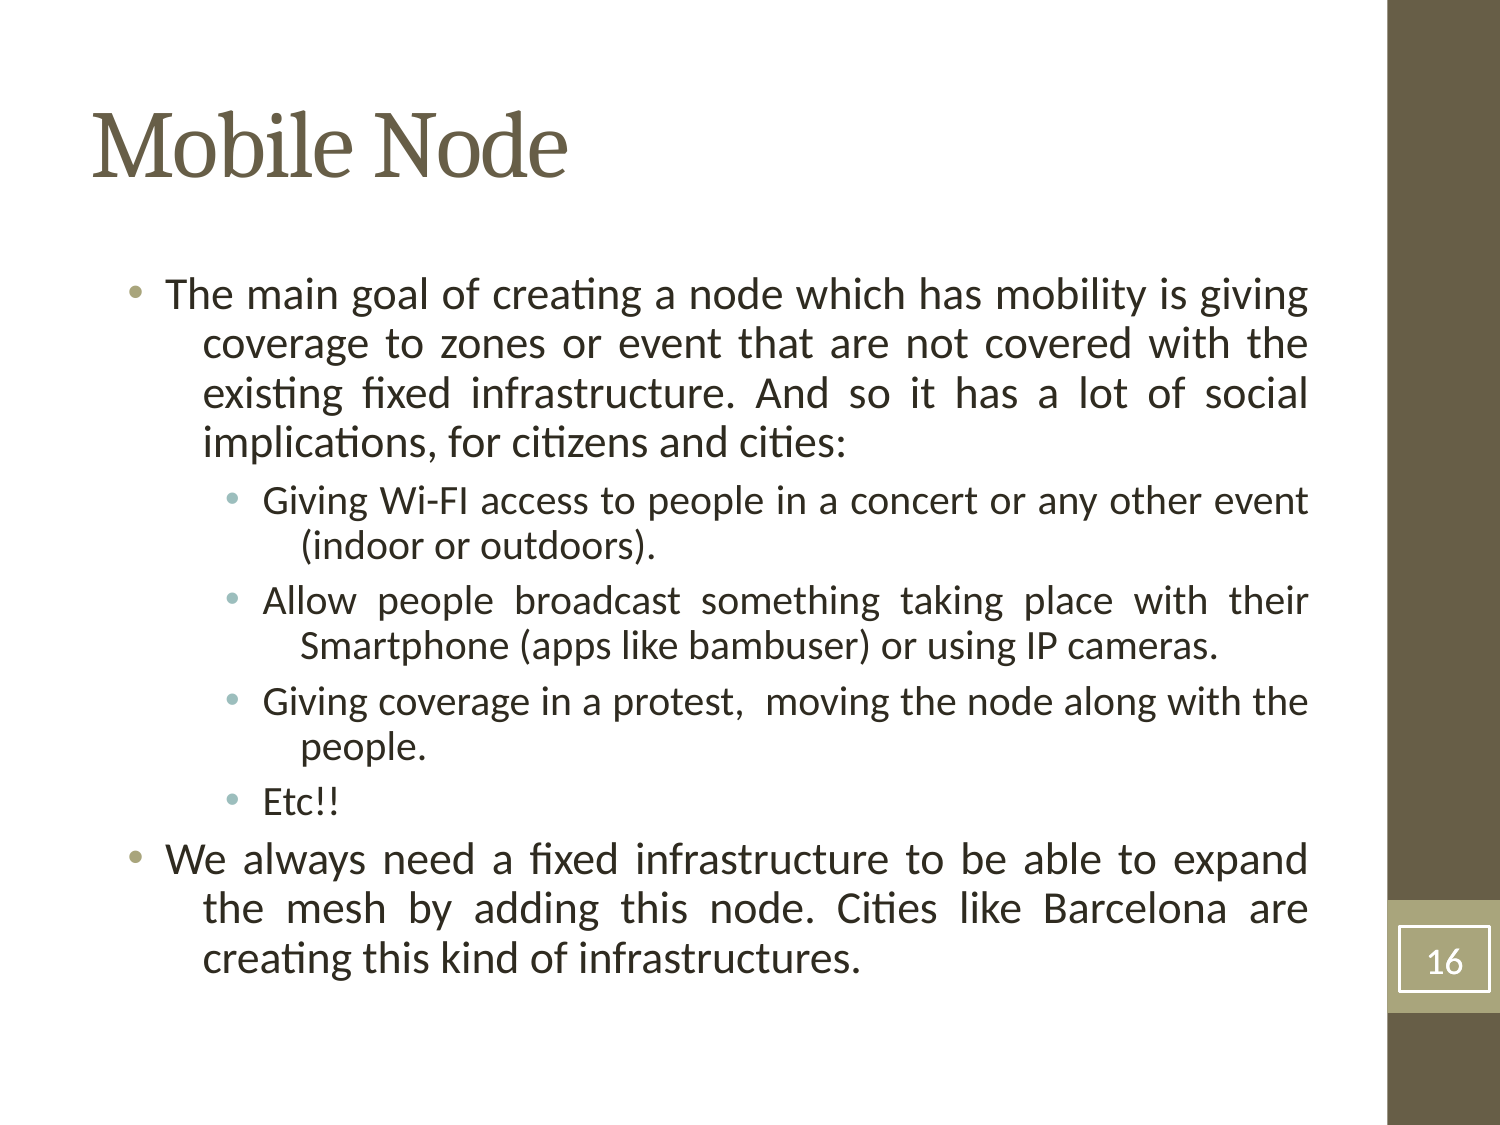

# Mobile Node
The main goal of creating a node which has mobility is giving coverage to zones or event that are not covered with the existing fixed infrastructure. And so it has a lot of social implications, for citizens and cities:
Giving Wi-FI access to people in a concert or any other event (indoor or outdoors).
Allow people broadcast something taking place with their Smartphone (apps like bambuser) or using IP cameras.
Giving coverage in a protest, moving the node along with the people.
Etc!!
We always need a fixed infrastructure to be able to expand the mesh by adding this node. Cities like Barcelona are creating this kind of infrastructures.
16